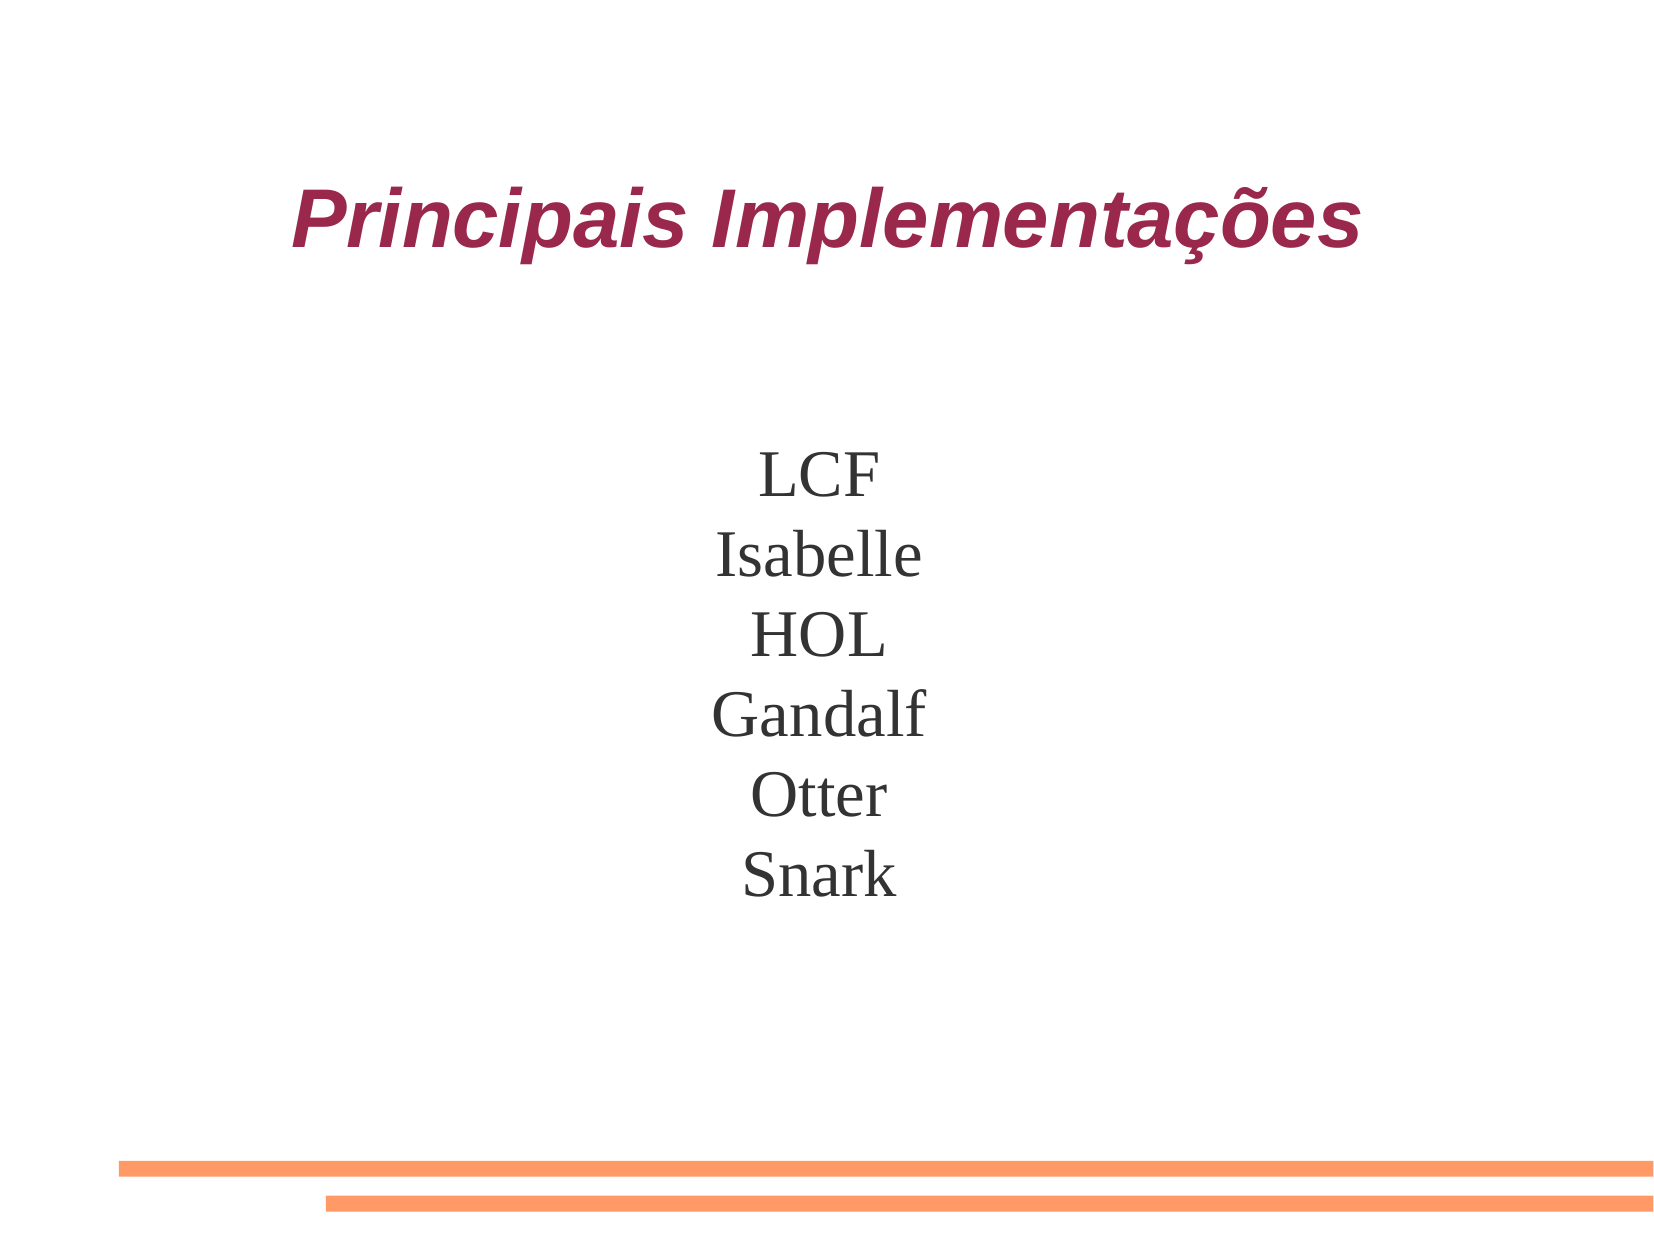

# Principais Implementações
LCF
Isabelle
HOL
Gandalf
Otter
Snark